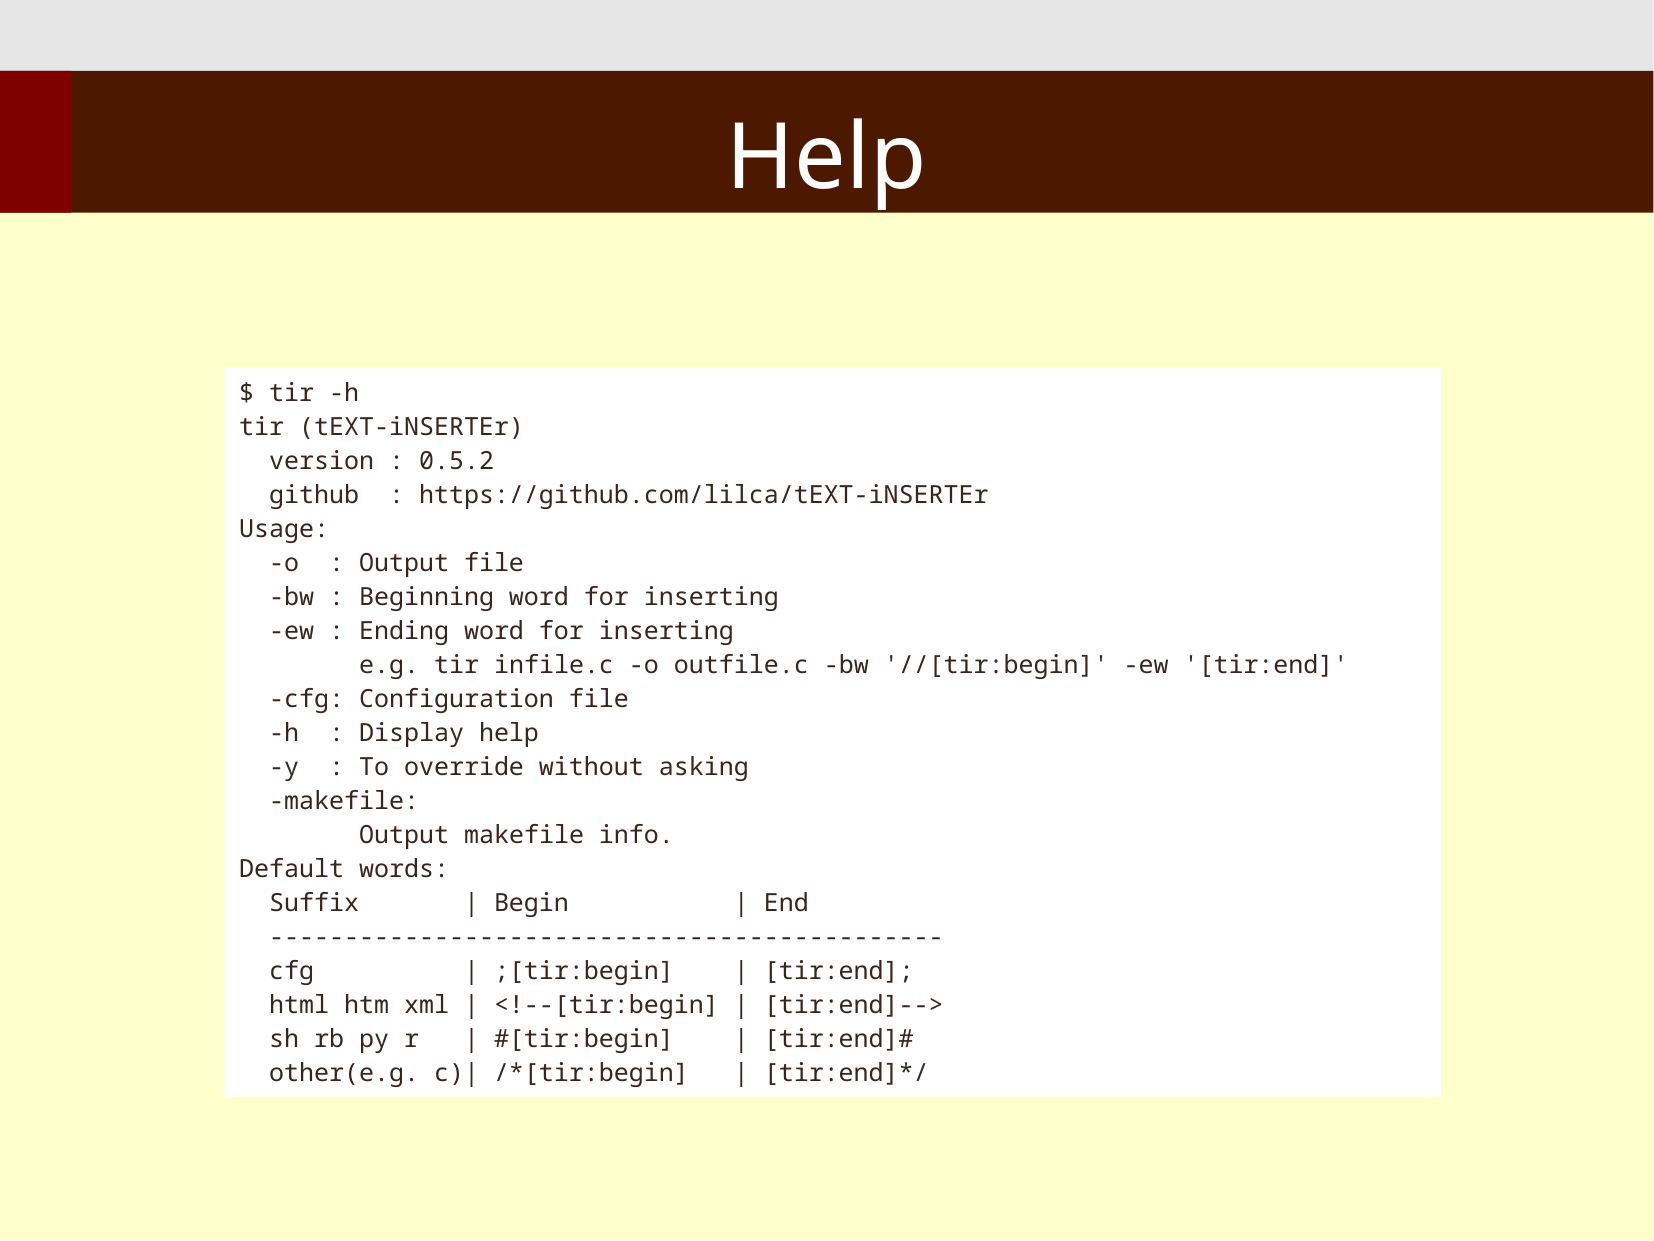

# Help
$ tir -h
tir (tEXT-iNSERTEr)
 version : 0.5.2
 github : https://github.com/lilca/tEXT-iNSERTEr
Usage:
 -o : Output file
 -bw : Beginning word for inserting
 -ew : Ending word for inserting
 e.g. tir infile.c -o outfile.c -bw '//[tir:begin]' -ew '[tir:end]'
 -cfg: Configuration file
 -h : Display help
 -y : To override without asking
 -makefile:
 Output makefile info.
Default words:
 Suffix | Begin | End
 ---------------------------------------------
 cfg | ;[tir:begin] | [tir:end];
 html htm xml | <!--[tir:begin] | [tir:end]-->
 sh rb py r | #[tir:begin] | [tir:end]#
 other(e.g. c)| /*[tir:begin] | [tir:end]*/